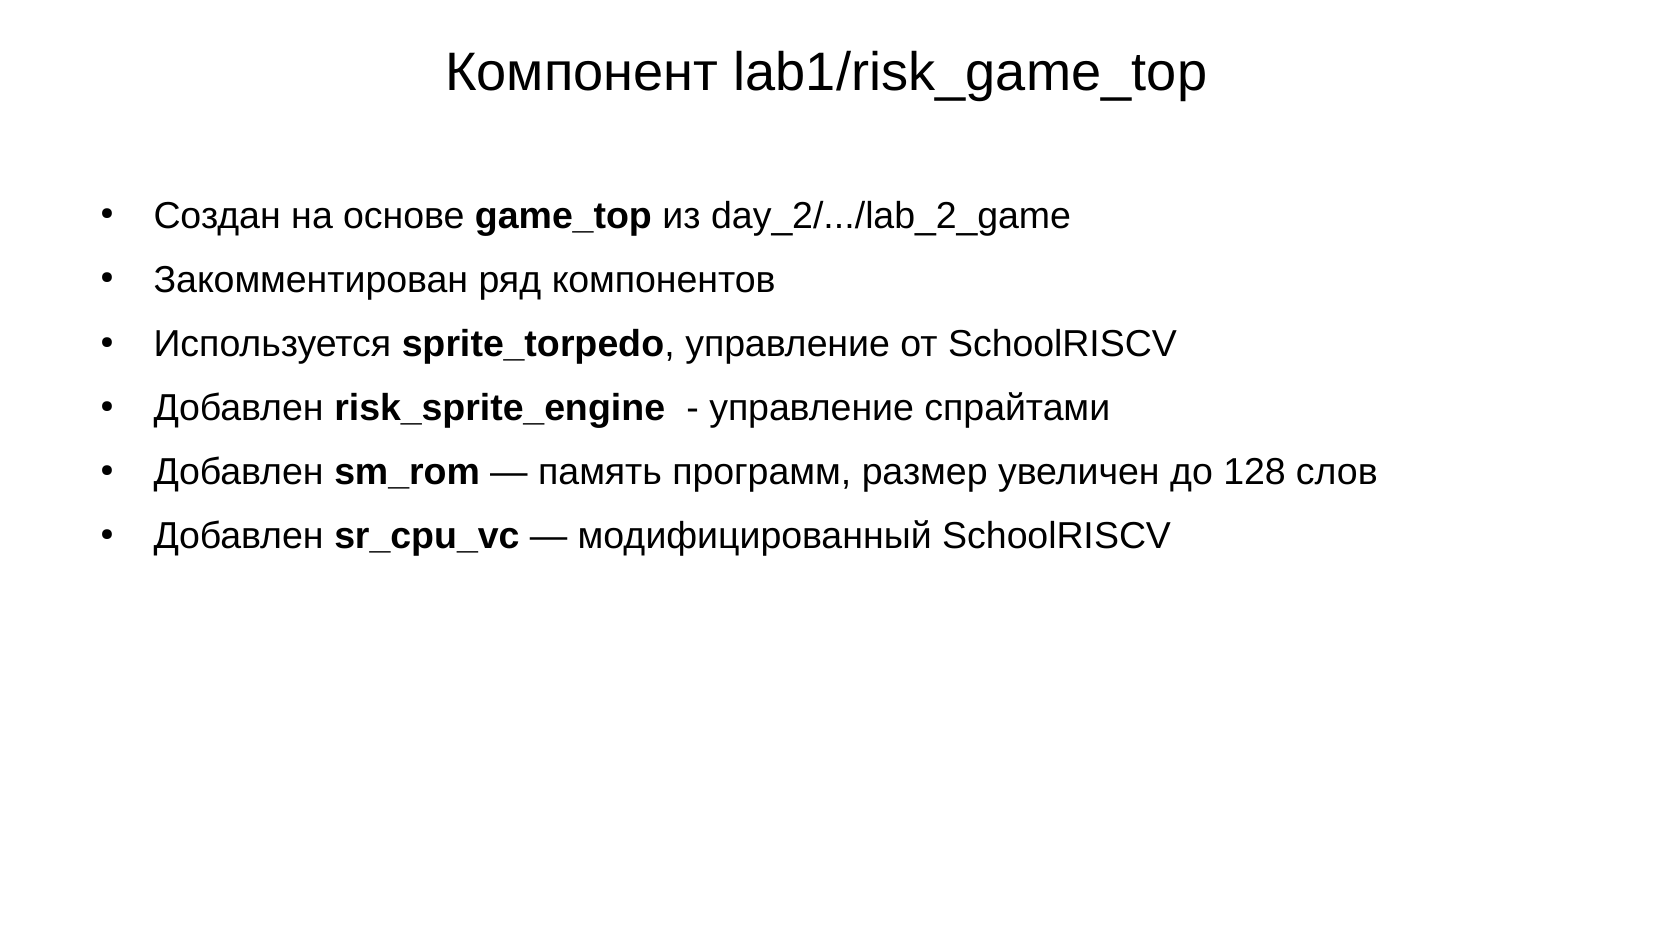

# Компонент lab1/risk_game_top
Создан на основе game_top из day_2/.../lab_2_game
Закомментирован ряд компонентов
Используется sprite_torpedo, управление от SchoolRISCV
Добавлен risk_sprite_engine - управление спрайтами
Добавлен sm_rom — память программ, размер увеличен до 128 слов
Добавлен sr_cpu_vc — модифицированный SchoolRISCV